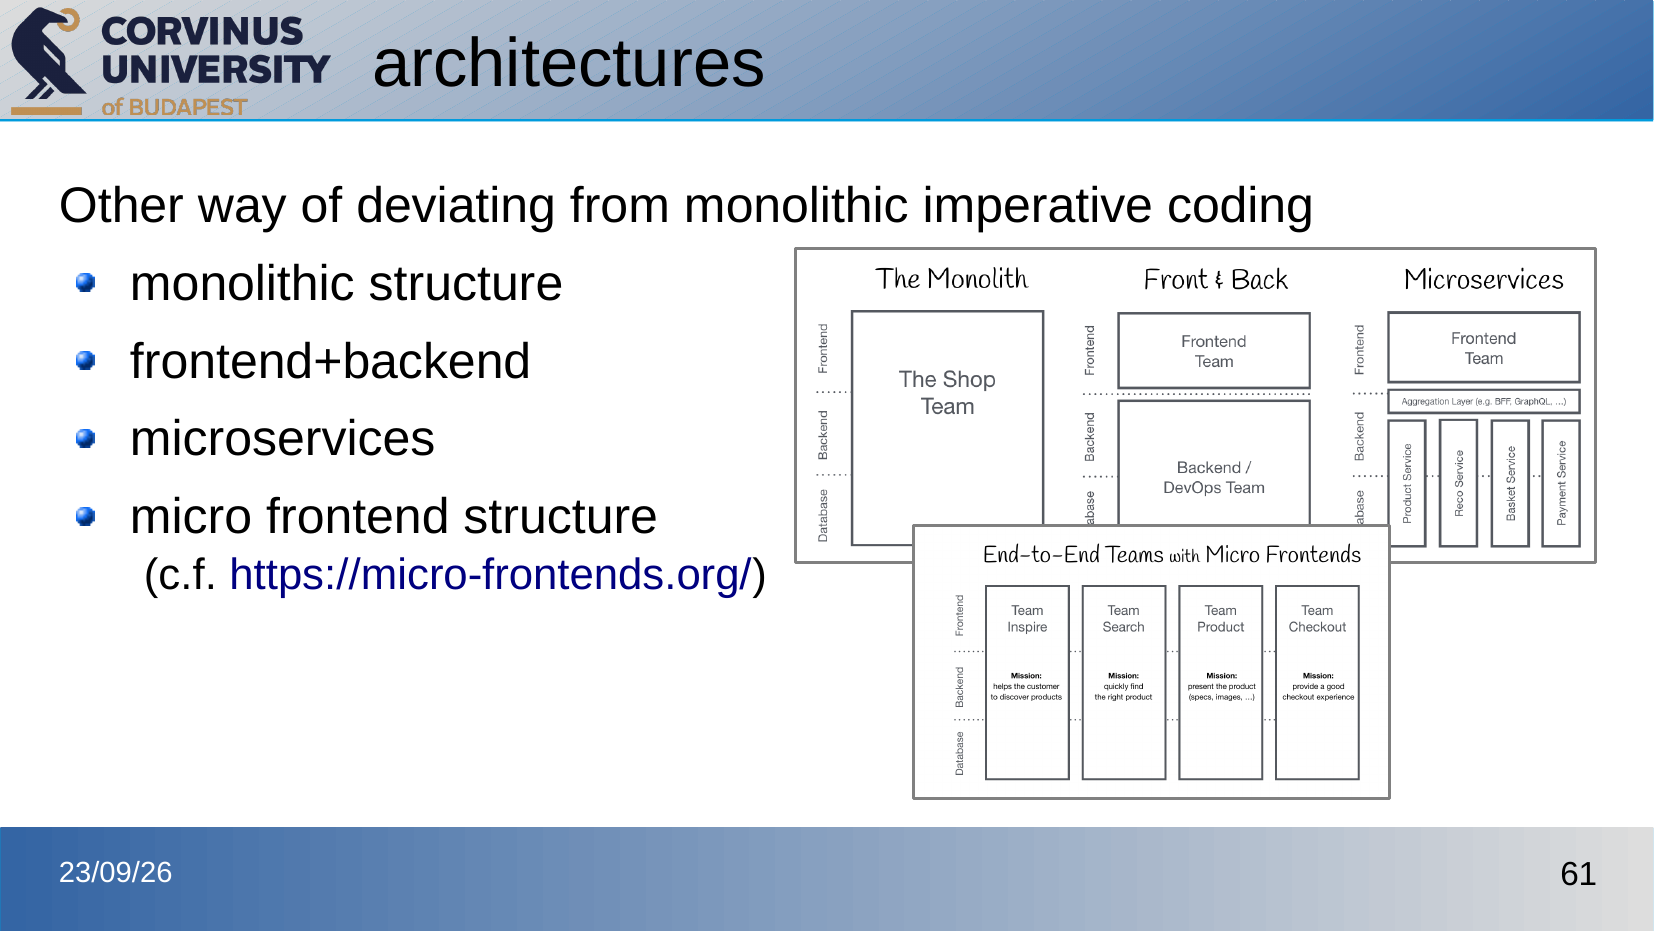

# architectures
Other way of deviating from monolithic imperative coding
monolithic structure
frontend+backend
microservices
micro frontend structure
 (c.f. https://micro-frontends.org/)